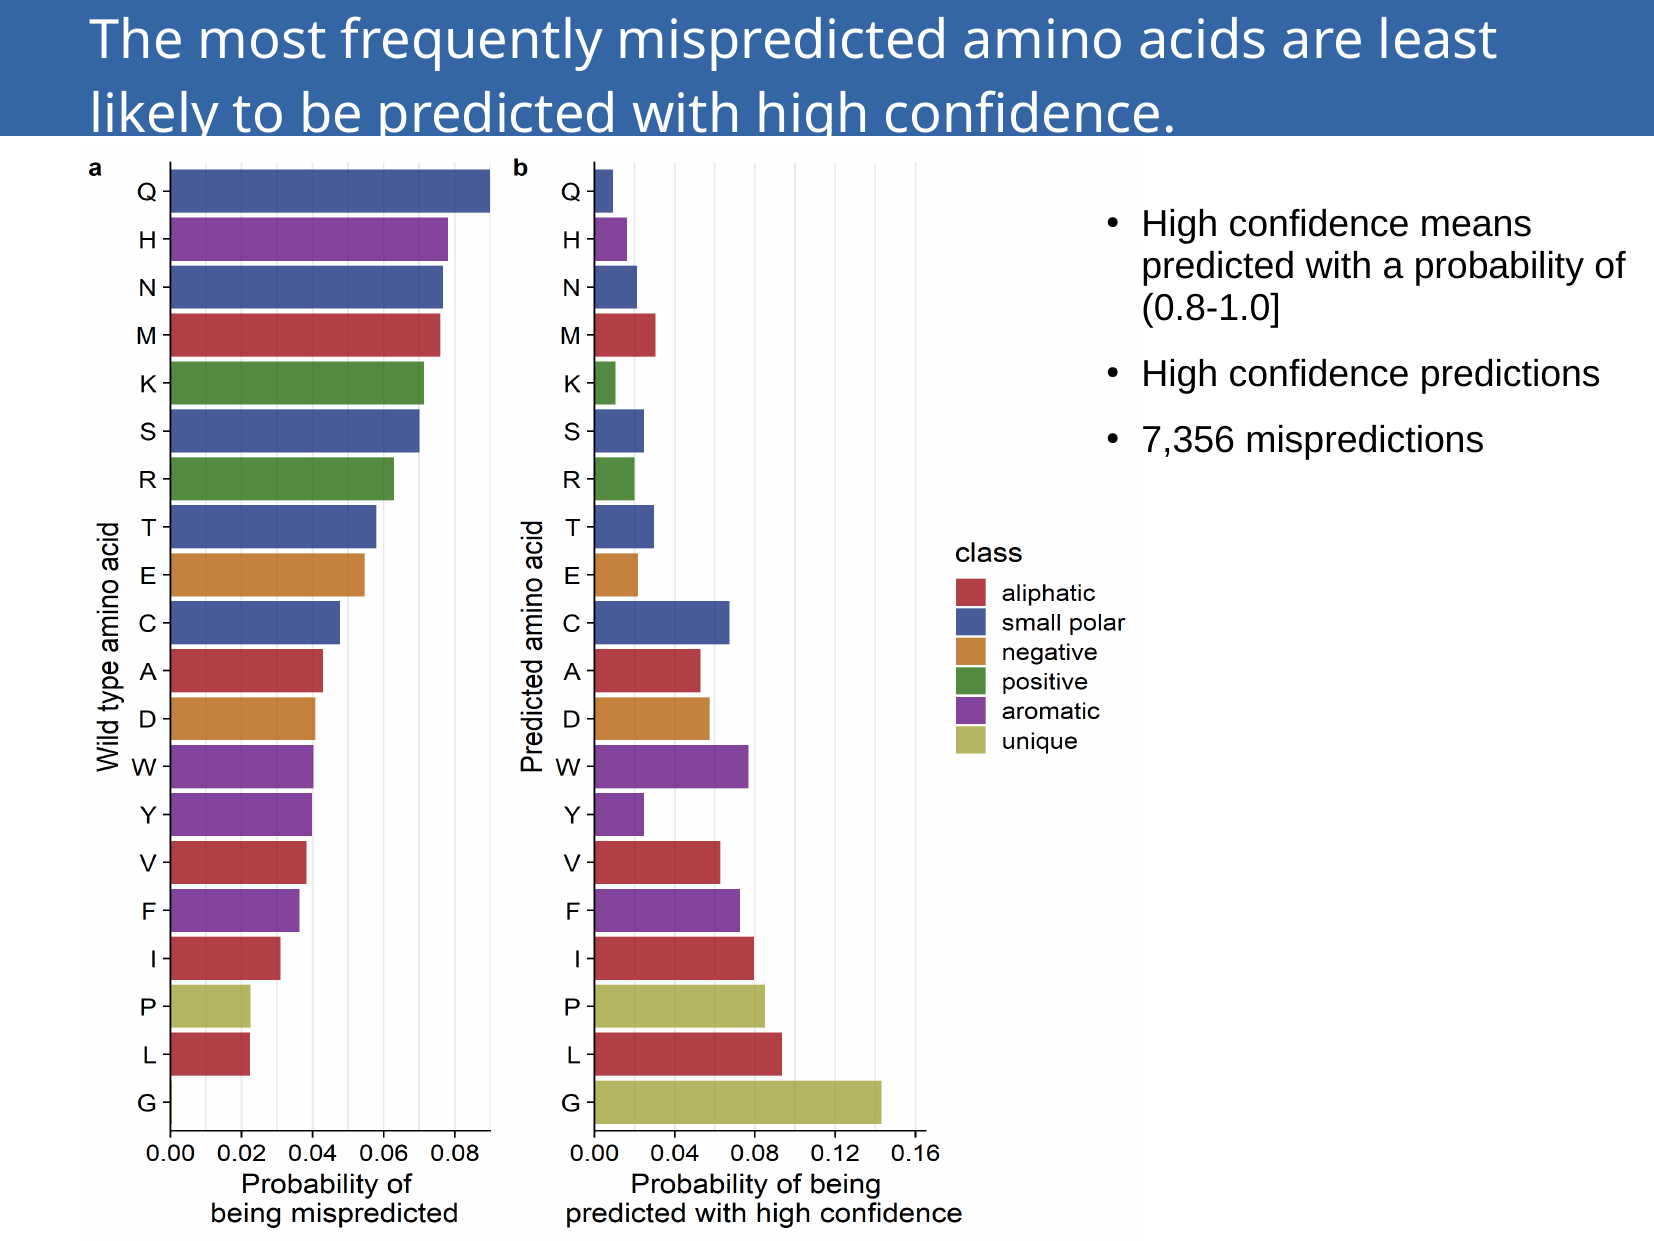

The most frequently mispredicted amino acids are least likely to be predicted with high confidence.
High confidence means predicted with a probability of (0.8-1.0]
High confidence predictions
7,356 mispredictions